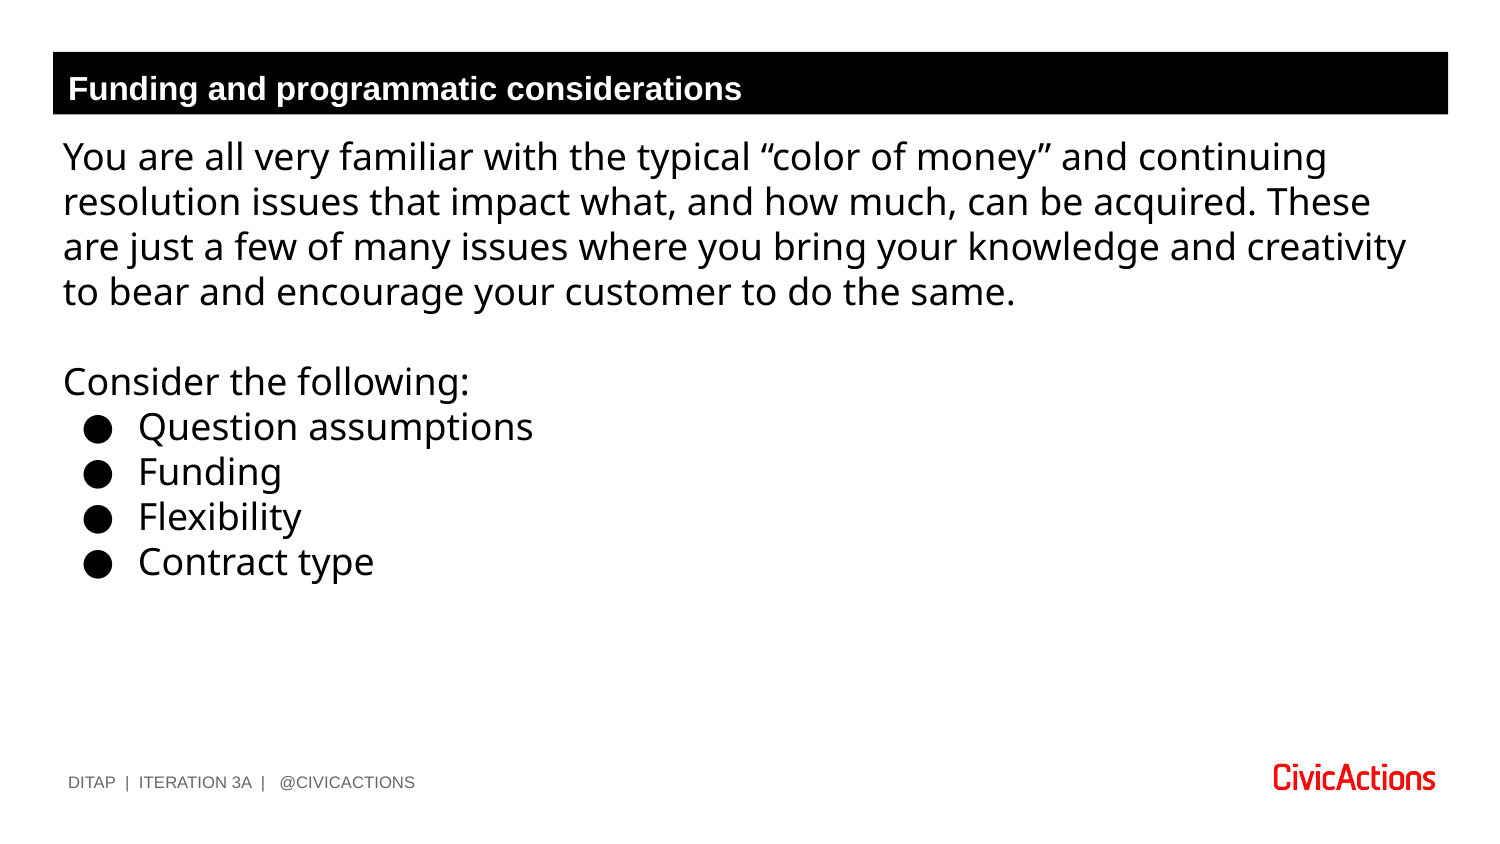

Funding and programmatic considerations
# You are all very familiar with the typical “color of money” and continuing resolution issues that impact what, and how much, can be acquired. These are just a few of many issues where you bring your knowledge and creativity to bear and encourage your customer to do the same.
Consider the following:
Question assumptions
Funding
Flexibility
Contract type